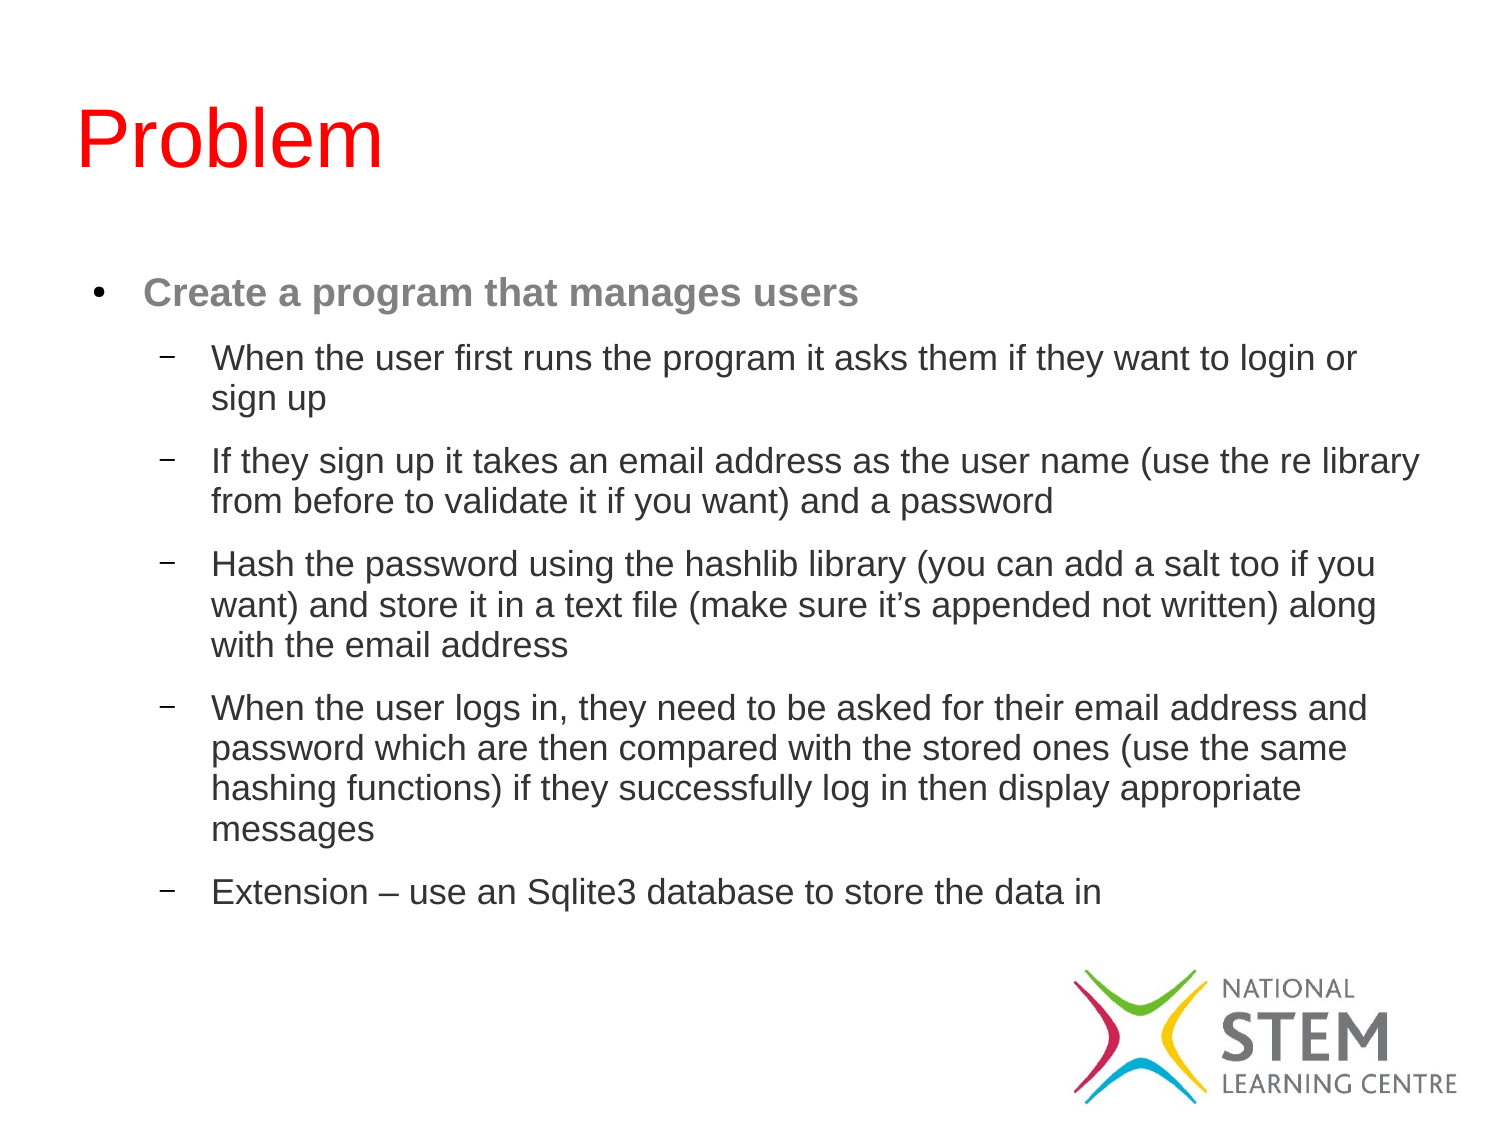

# Problem
Create a program that manages users
When the user first runs the program it asks them if they want to login or sign up
If they sign up it takes an email address as the user name (use the re library from before to validate it if you want) and a password
Hash the password using the hashlib library (you can add a salt too if you want) and store it in a text file (make sure it’s appended not written) along with the email address
When the user logs in, they need to be asked for their email address and password which are then compared with the stored ones (use the same hashing functions) if they successfully log in then display appropriate messages
Extension – use an Sqlite3 database to store the data in